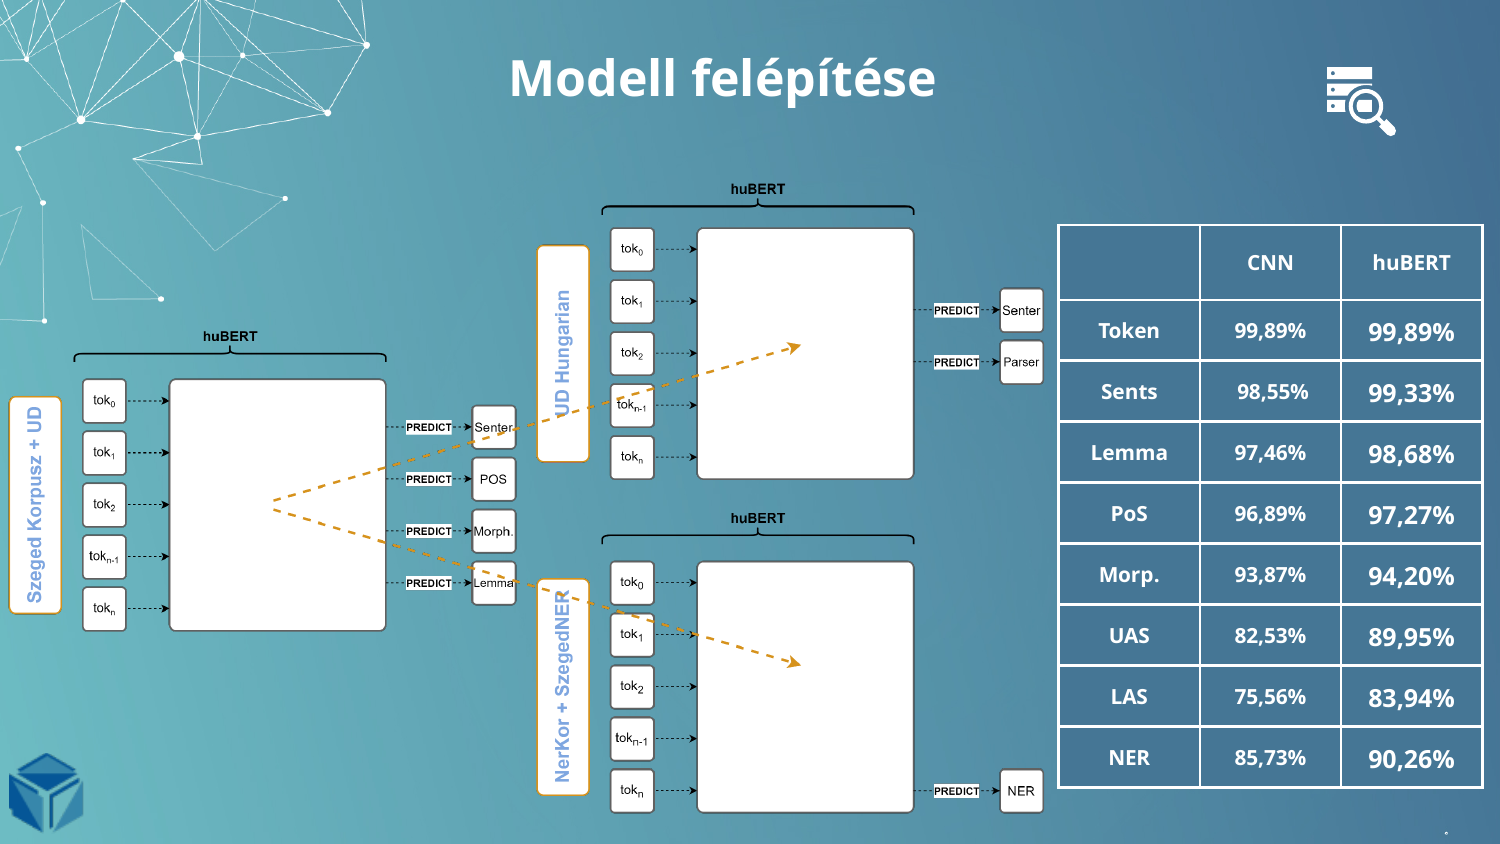

Modell felépítése
| | CNN | huBERT |
| --- | --- | --- |
| Token | 99,89% | 99,89% |
| Sents | 98,55% | 99,33% |
| Lemma | 97,46% | 98,68% |
| PoS | 96,89% | 97,27% |
| Morp. | 93,87% | 94,20% |
| UAS | 82,53% | 89,95% |
| LAS | 75,56% | 83,94% |
| NER | 85,73% | 90,26% |